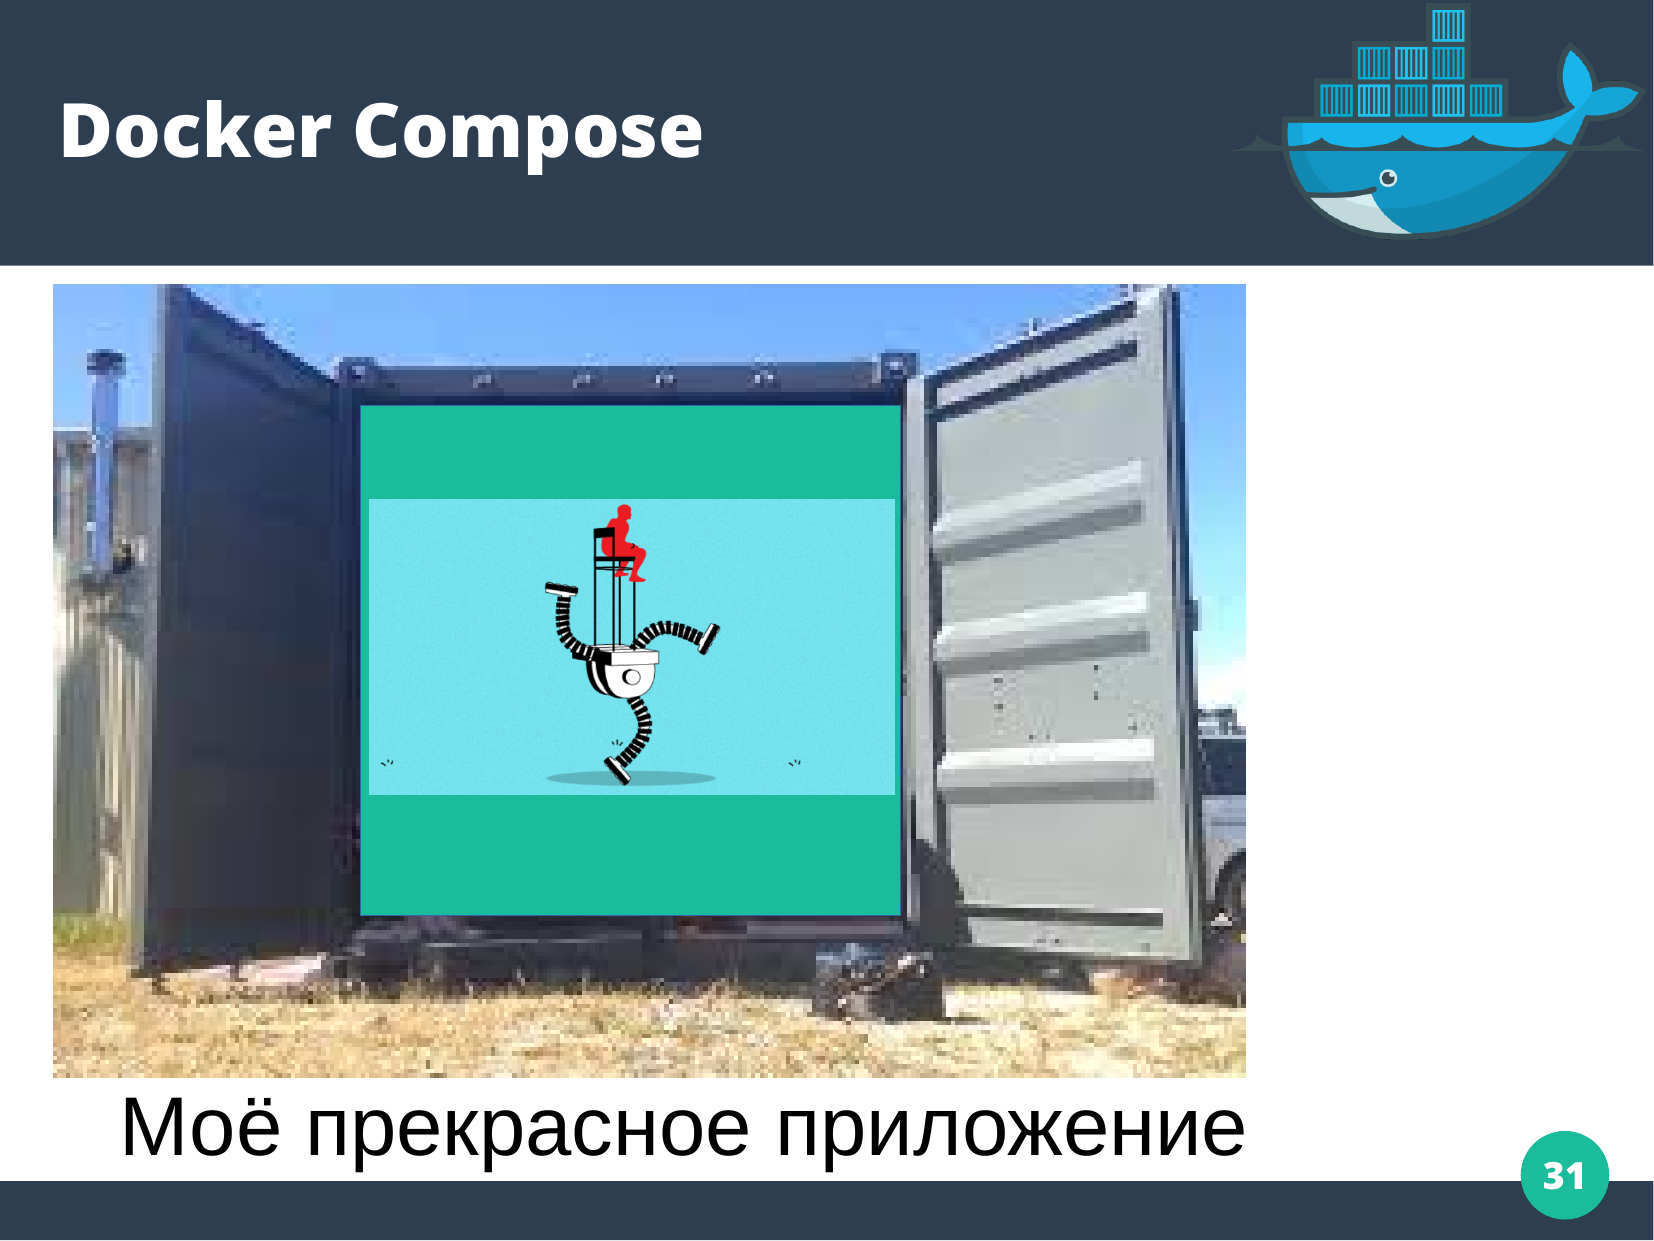

# Docker Compose
Моё прекрасное приложение
31